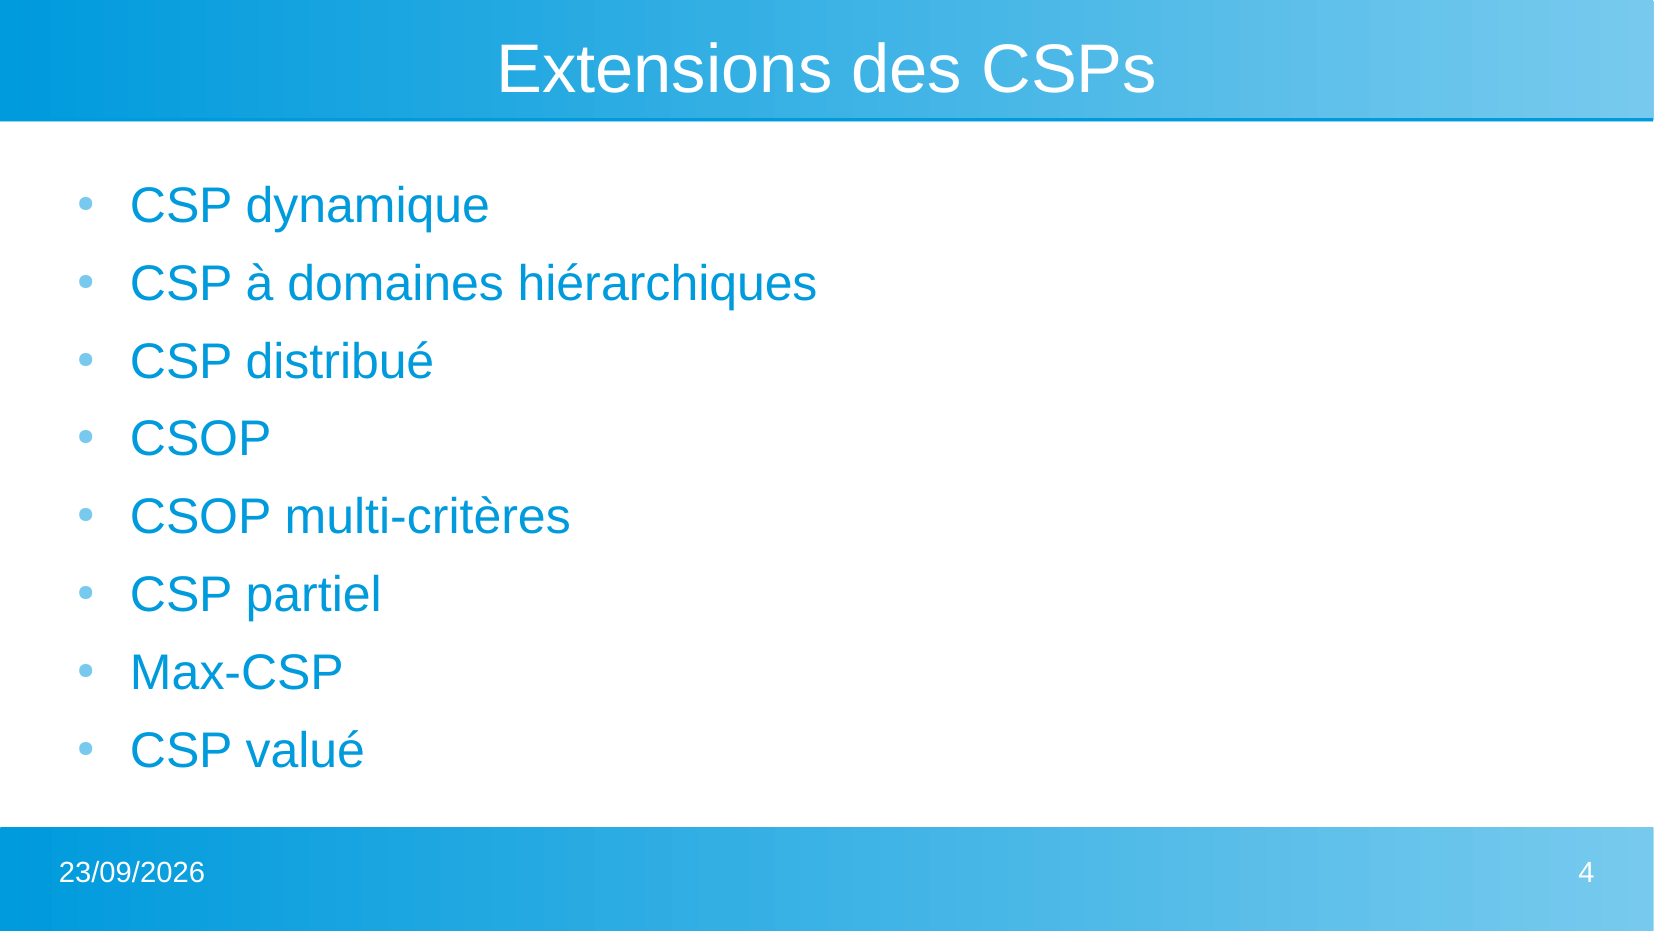

# Extensions des CSPs
CSP dynamique
CSP à domaines hiérarchiques
CSP distribué
CSOP
CSOP multi-critères
CSP partiel
Max-CSP
CSP valué
4